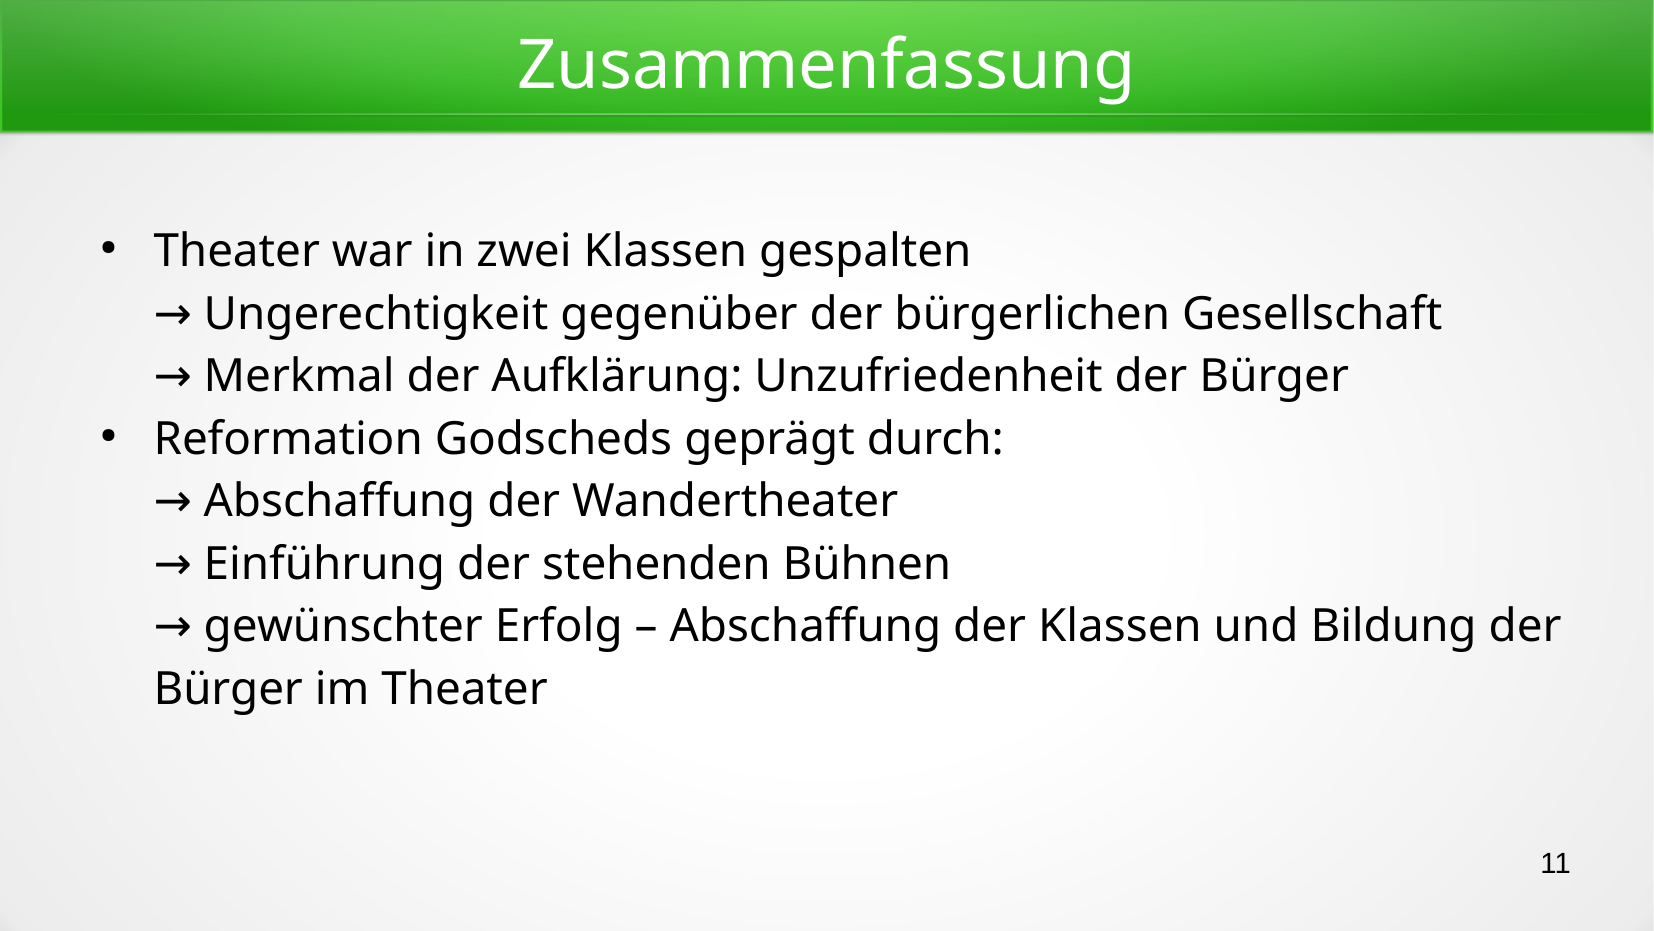

# Zusammenfassung
Theater war in zwei Klassen gespalten
→ Ungerechtigkeit gegenüber der bürgerlichen Gesellschaft
→ Merkmal der Aufklärung: Unzufriedenheit der Bürger
Reformation Godscheds geprägt durch:
→ Abschaffung der Wandertheater
→ Einführung der stehenden Bühnen
→ gewünschter Erfolg – Abschaffung der Klassen und Bildung der Bürger im Theater
11